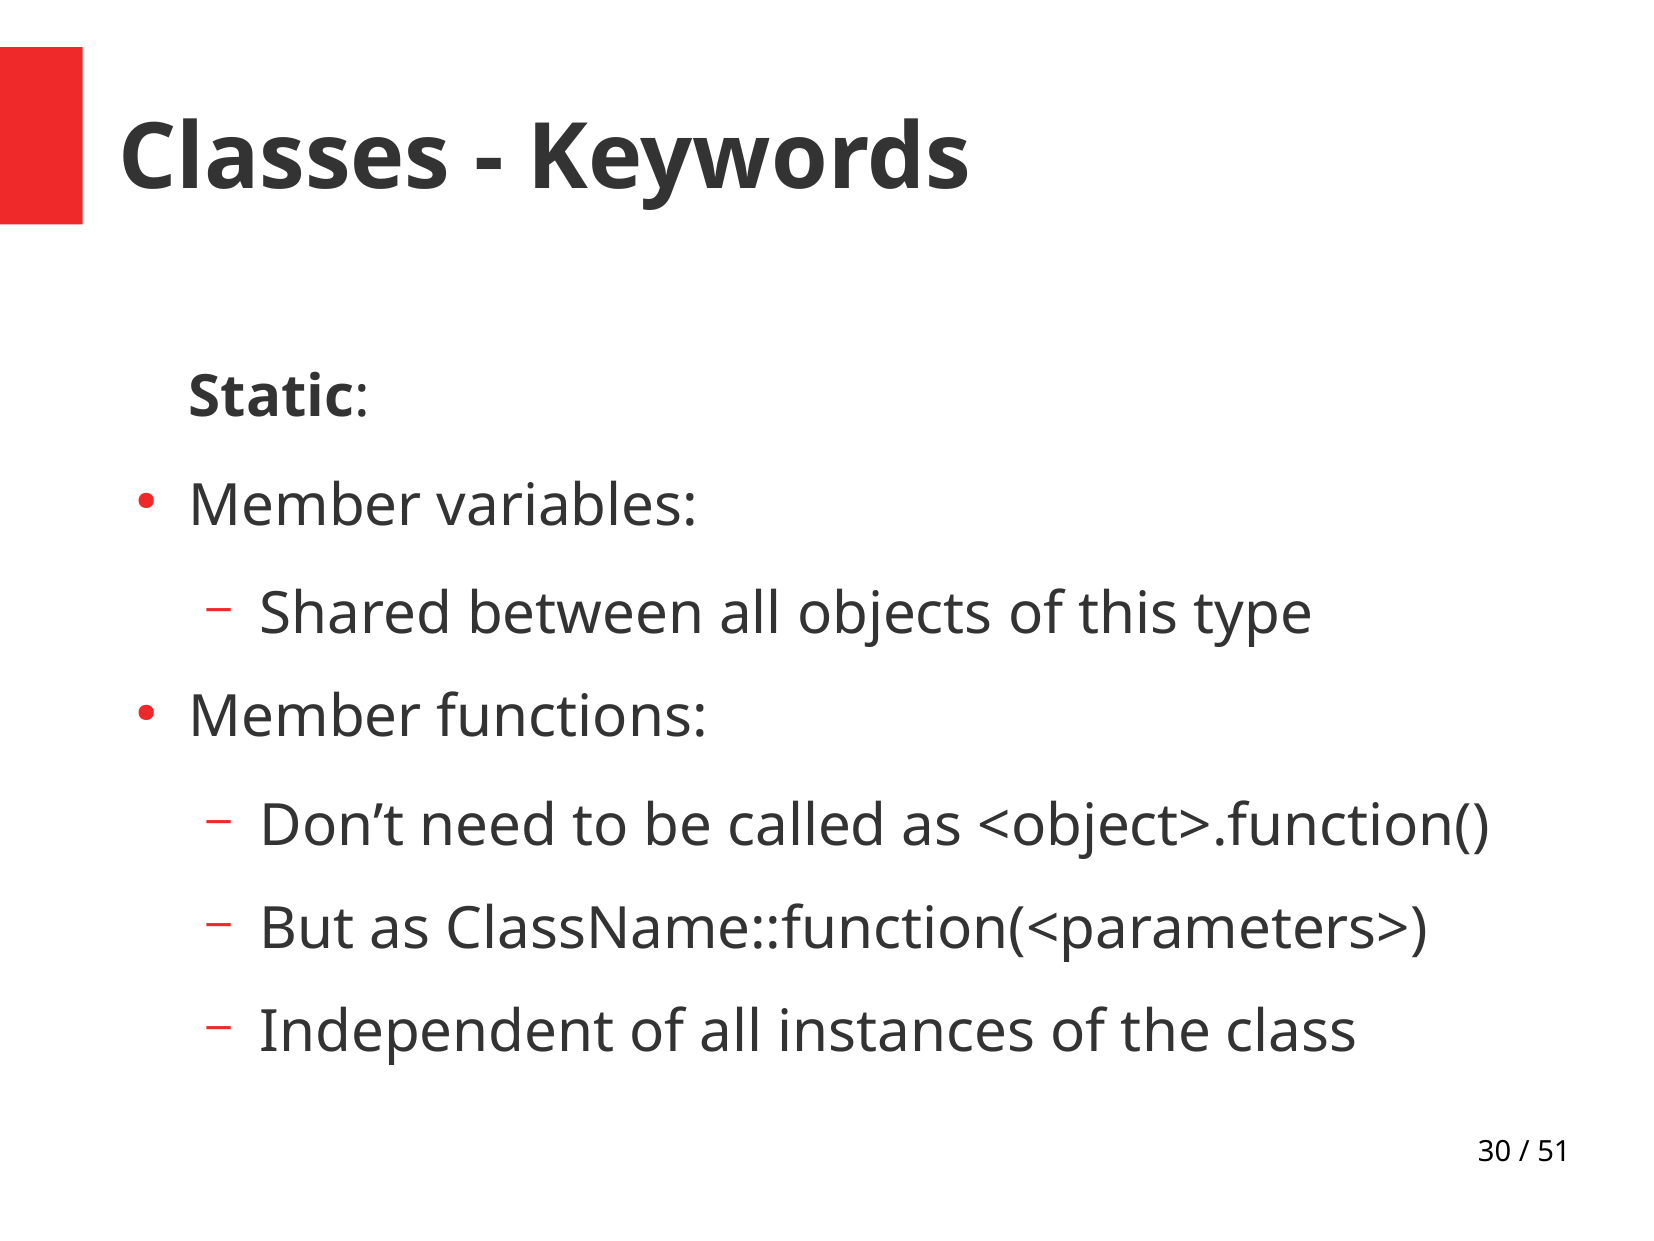

# Classes - Keywords
Static:
Member variables:
Shared between all objects of this type
Member functions:
Don’t need to be called as <object>.function()
But as ClassName::function(<parameters>)
Independent of all instances of the class
30